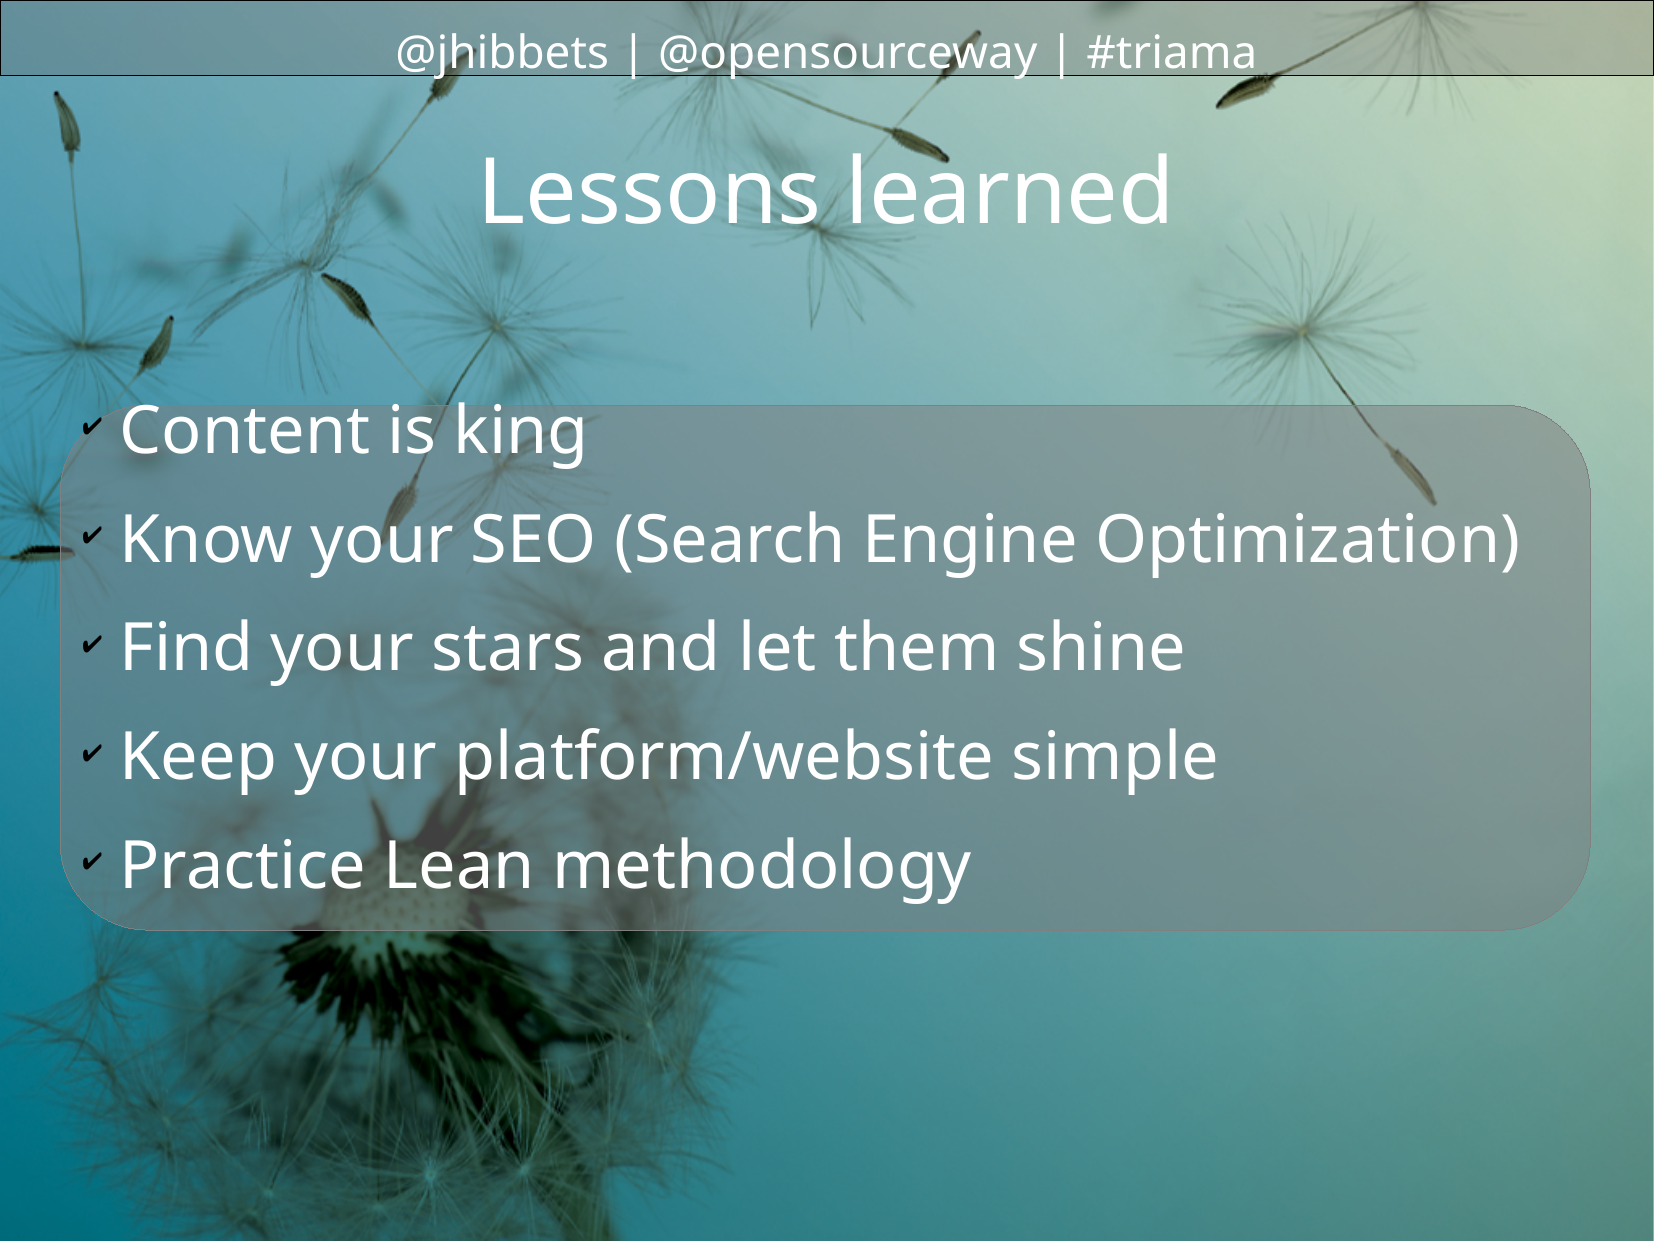

# Lessons learned
 Content is king
 Know your SEO (Search Engine Optimization)
 Find your stars and let them shine
 Keep your platform/website simple
 Practice Lean methodology